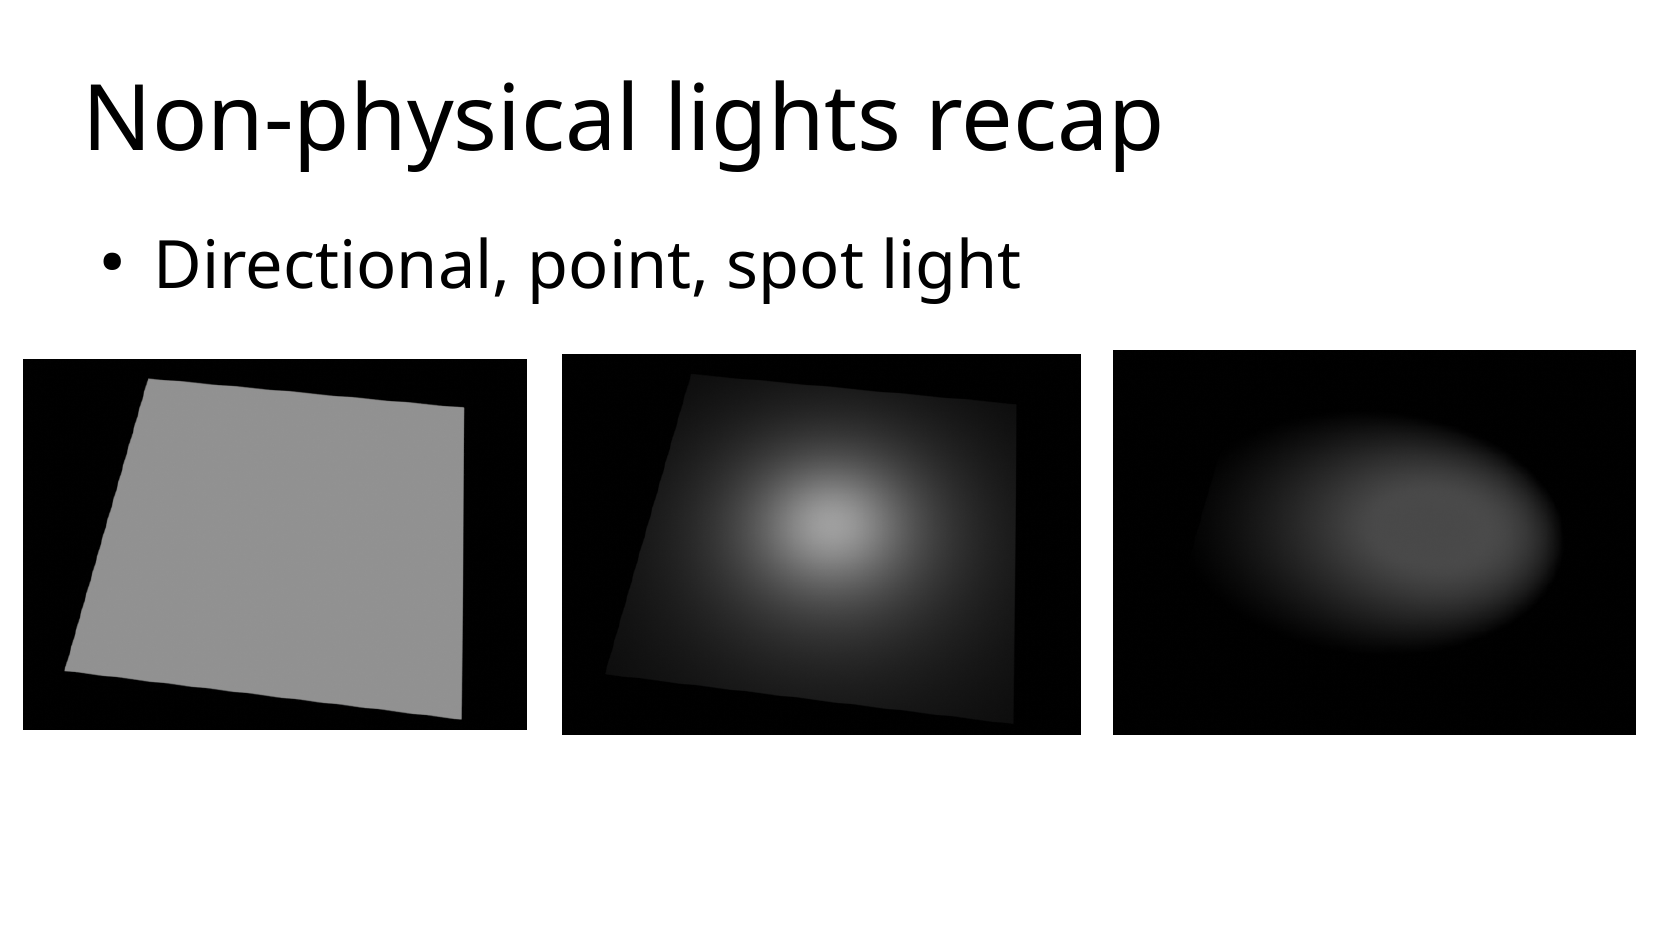

# Non-physical lights recap
Directional, point, spot light